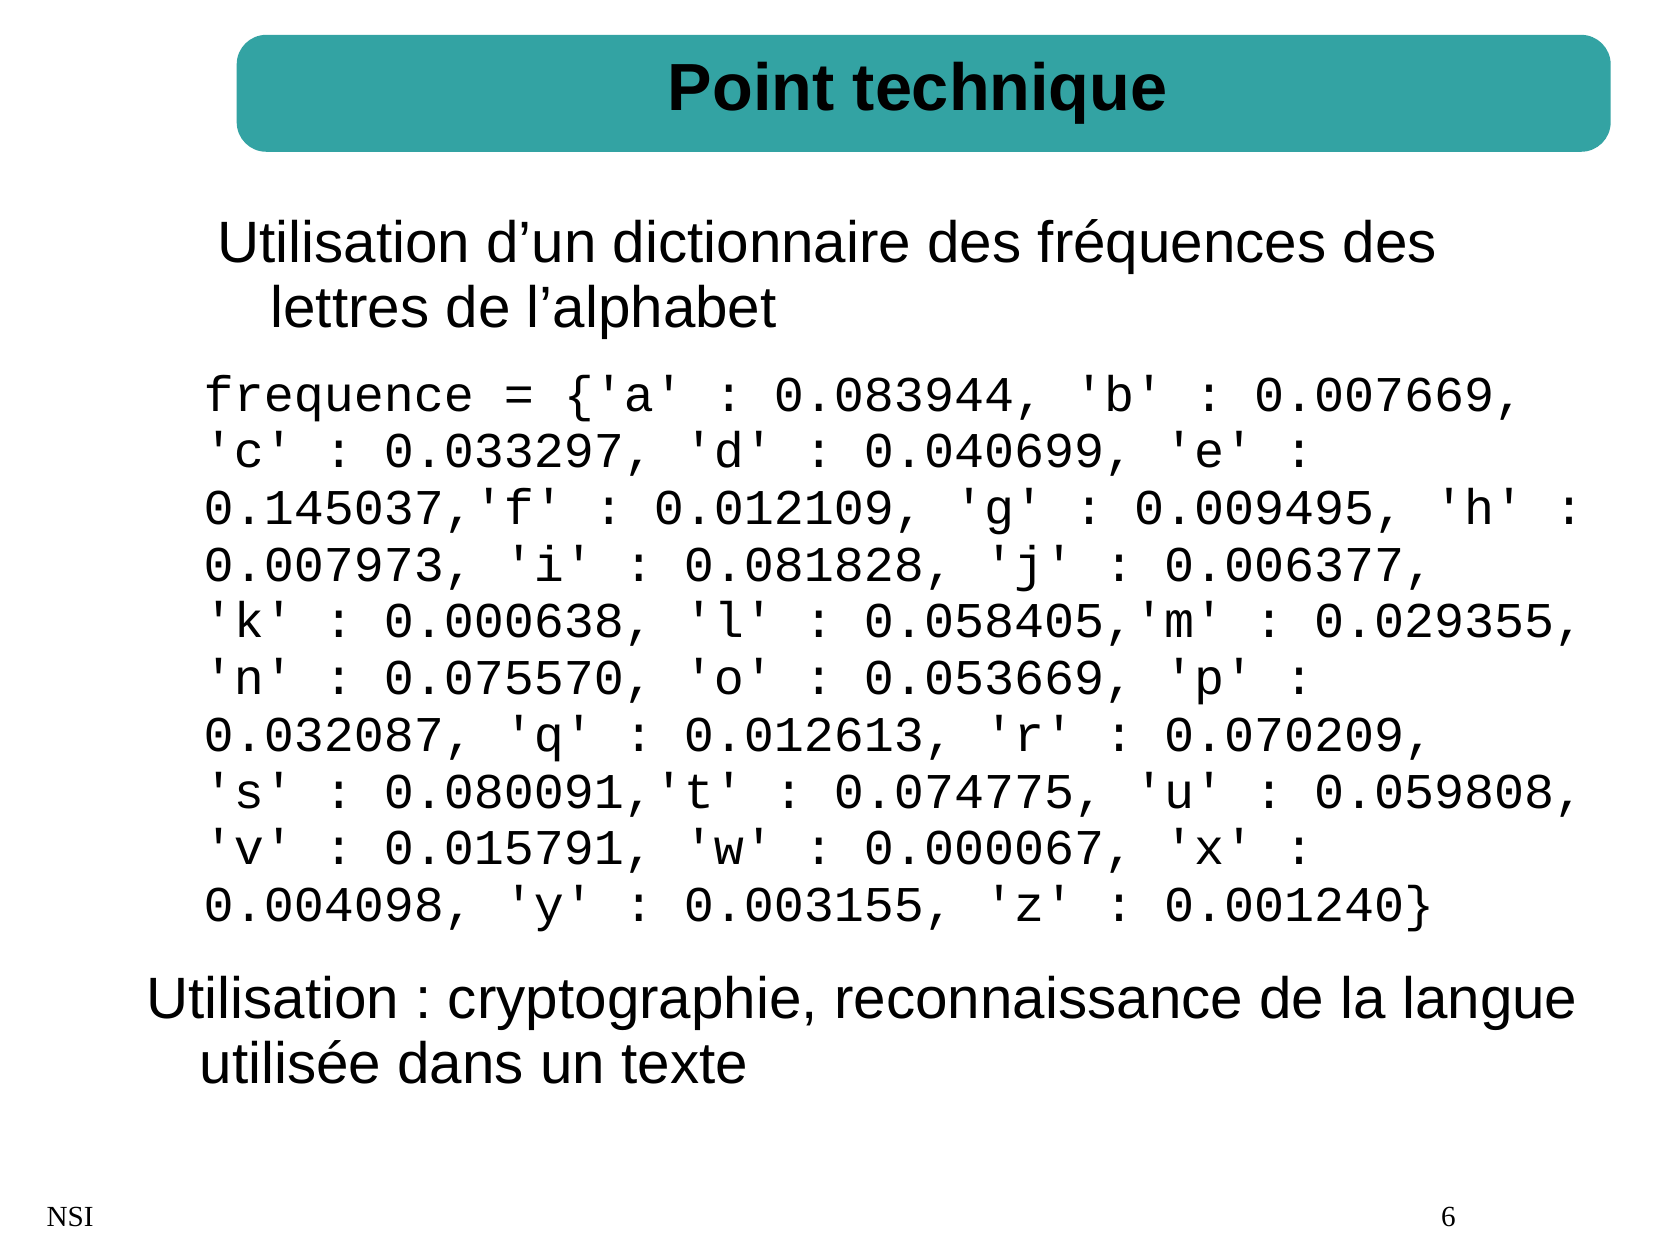

# Point technique
Utilisation d’un dictionnaire des fréquences des lettres de l’alphabet
frequence = {'a' : 0.083944, 'b' : 0.007669, 'c' : 0.033297, 'd' : 0.040699, 'e' : 0.145037,'f' : 0.012109, 'g' : 0.009495, 'h' : 0.007973, 'i' : 0.081828, 'j' : 0.006377, 'k' : 0.000638, 'l' : 0.058405,'m' : 0.029355, 'n' : 0.075570, 'o' : 0.053669, 'p' : 0.032087, 'q' : 0.012613, 'r' : 0.070209, 's' : 0.080091,'t' : 0.074775, 'u' : 0.059808, 'v' : 0.015791, 'w' : 0.000067, 'x' : 0.004098, 'y' : 0.003155, 'z' : 0.001240}
Utilisation : cryptographie, reconnaissance de la langue utilisée dans un texte